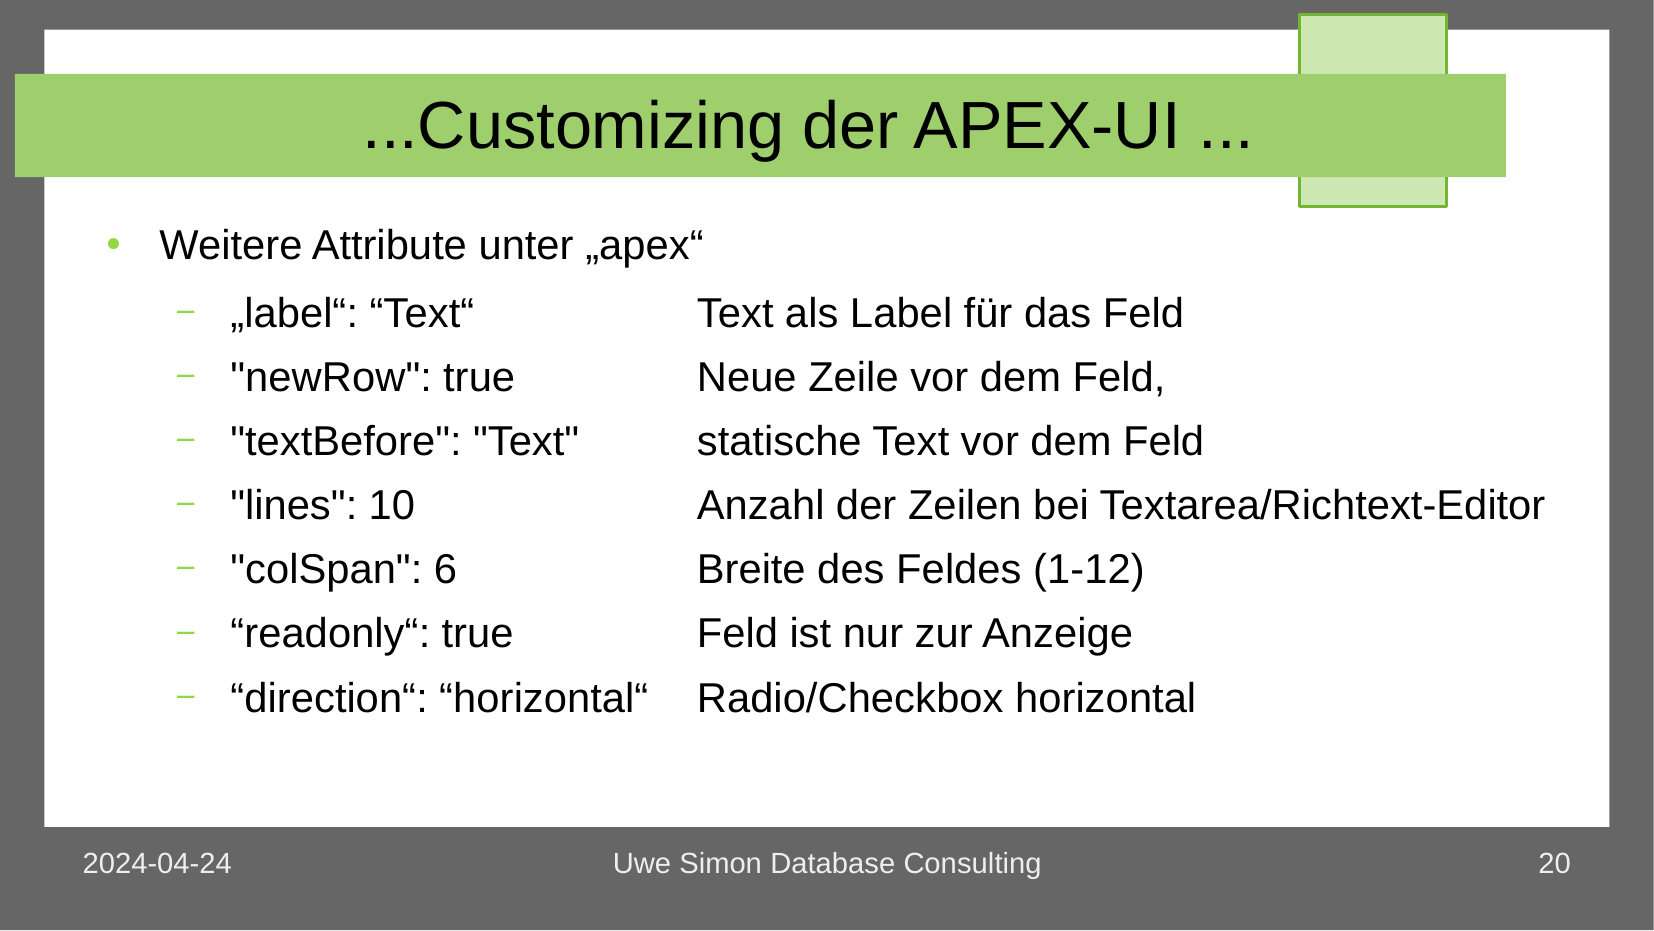

# ...Customizing der APEX-UI ...
Weitere Attribute unter „apex“
„label“: “Text“	Text als Label für das Feld
"newRow": true	Neue Zeile vor dem Feld,
"textBefore": "Text"	statische Text vor dem Feld
"lines": 10	Anzahl der Zeilen bei Textarea/Richtext-Editor
"colSpan": 6	Breite des Feldes (1-12)
“readonly“: true	Feld ist nur zur Anzeige
“direction“: “horizontal“	Radio/Checkbox horizontal
2024-04-24
Uwe Simon Database Consulting
20